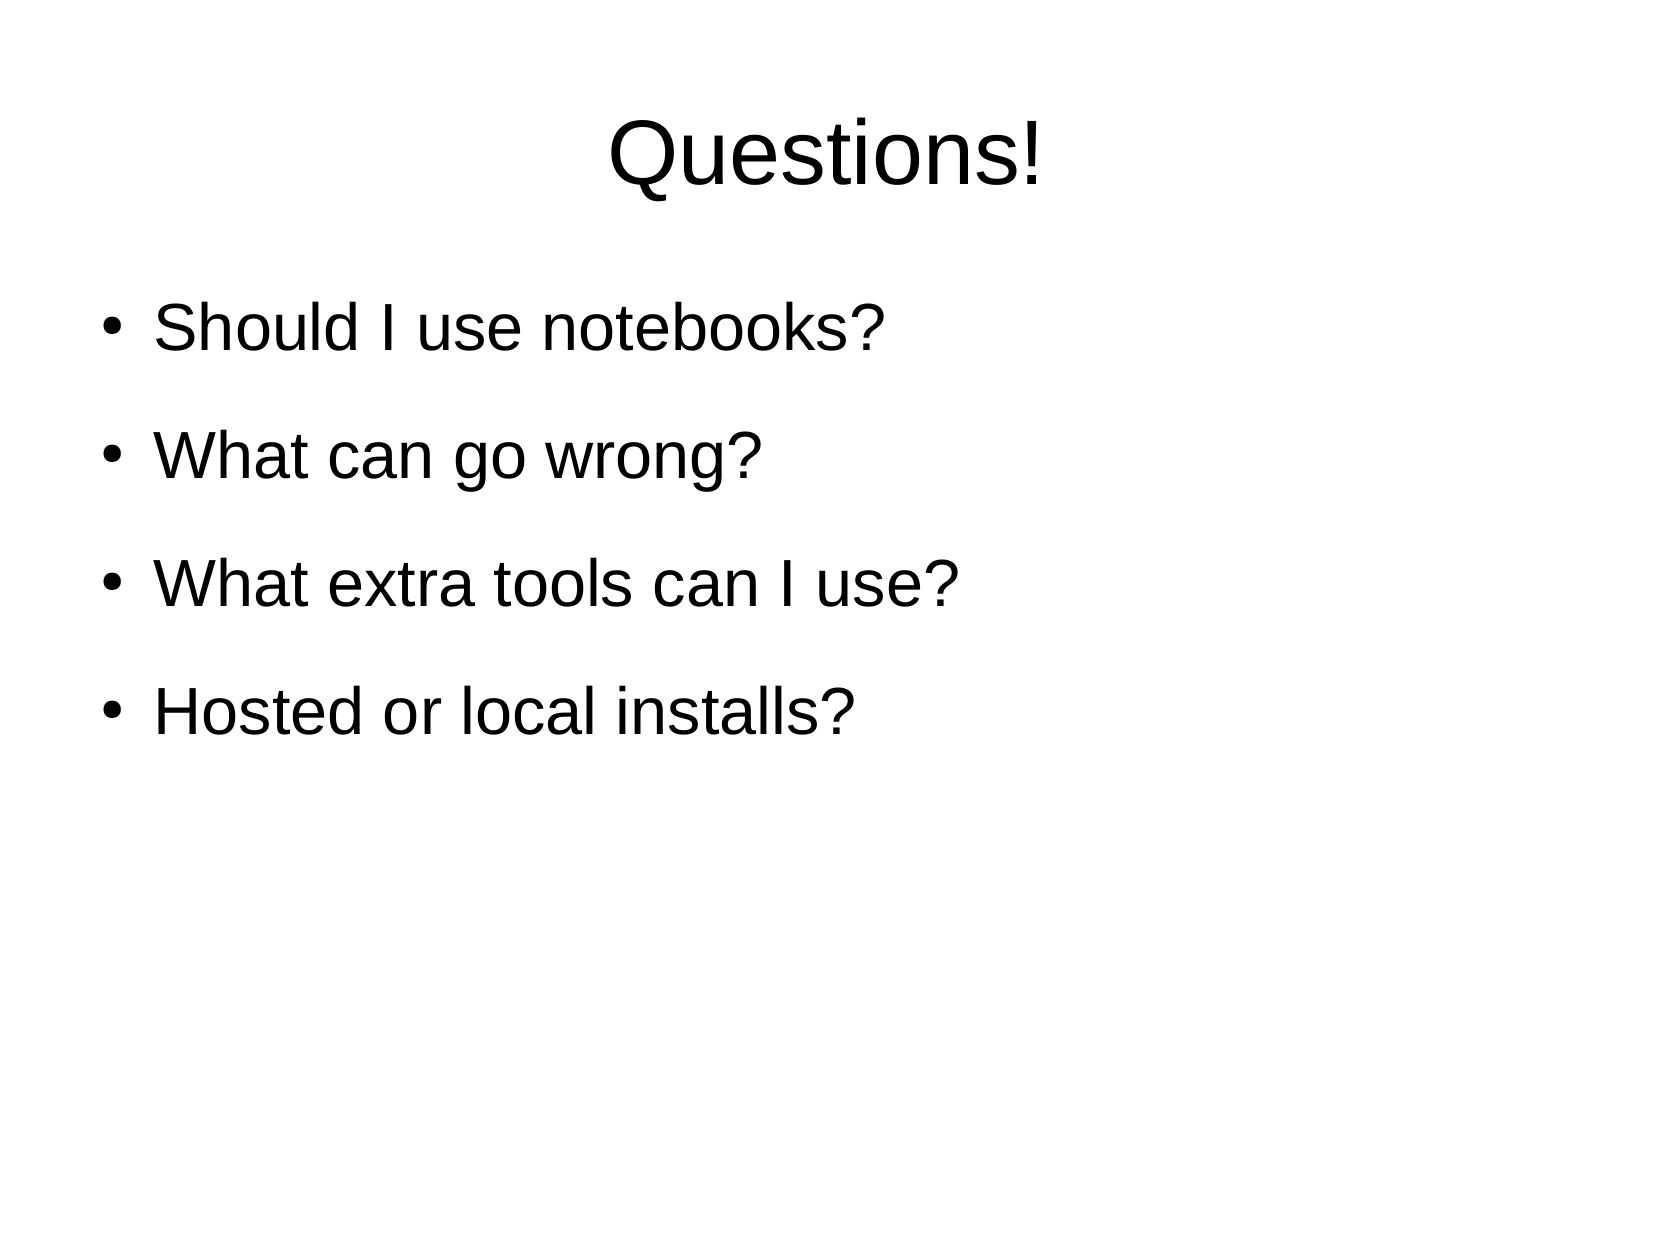

# Questions!
Should I use notebooks?
What can go wrong?
What extra tools can I use?
Hosted or local installs?